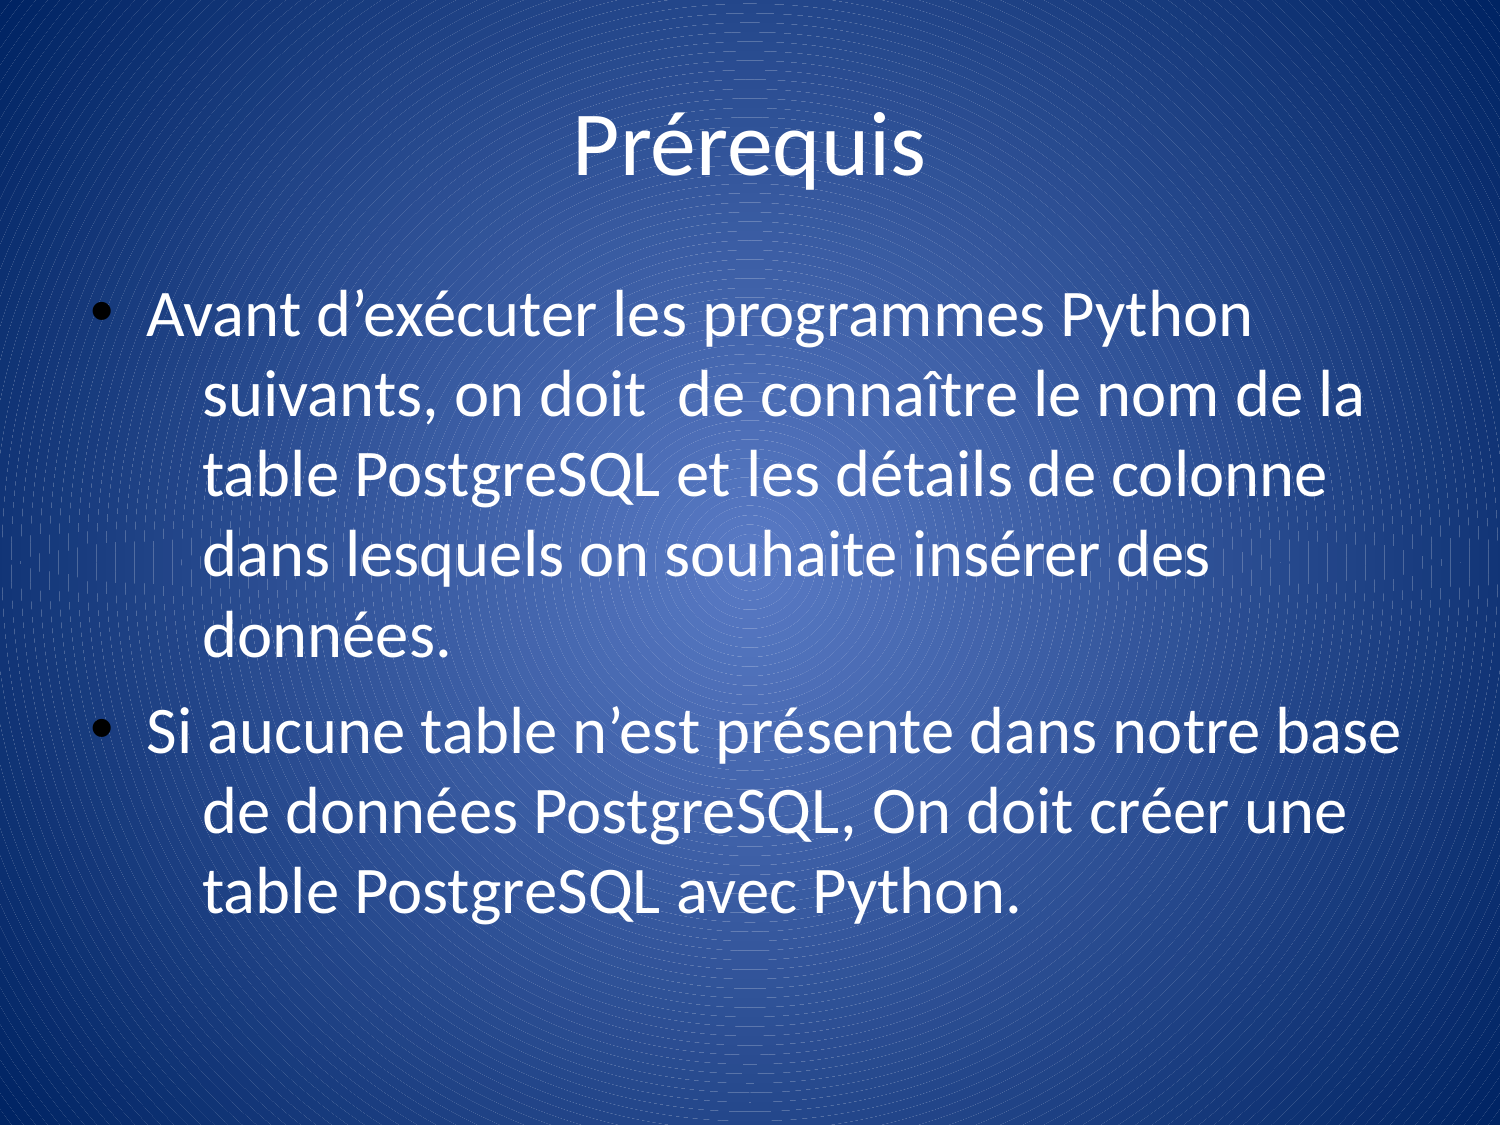

# Prérequis
Avant d’exécuter les programmes Python suivants, on doit de connaître le nom de la table PostgreSQL et les détails de colonne dans lesquels on souhaite insérer des données.
Si aucune table n’est présente dans notre base de données PostgreSQL, On doit créer une table PostgreSQL avec Python.